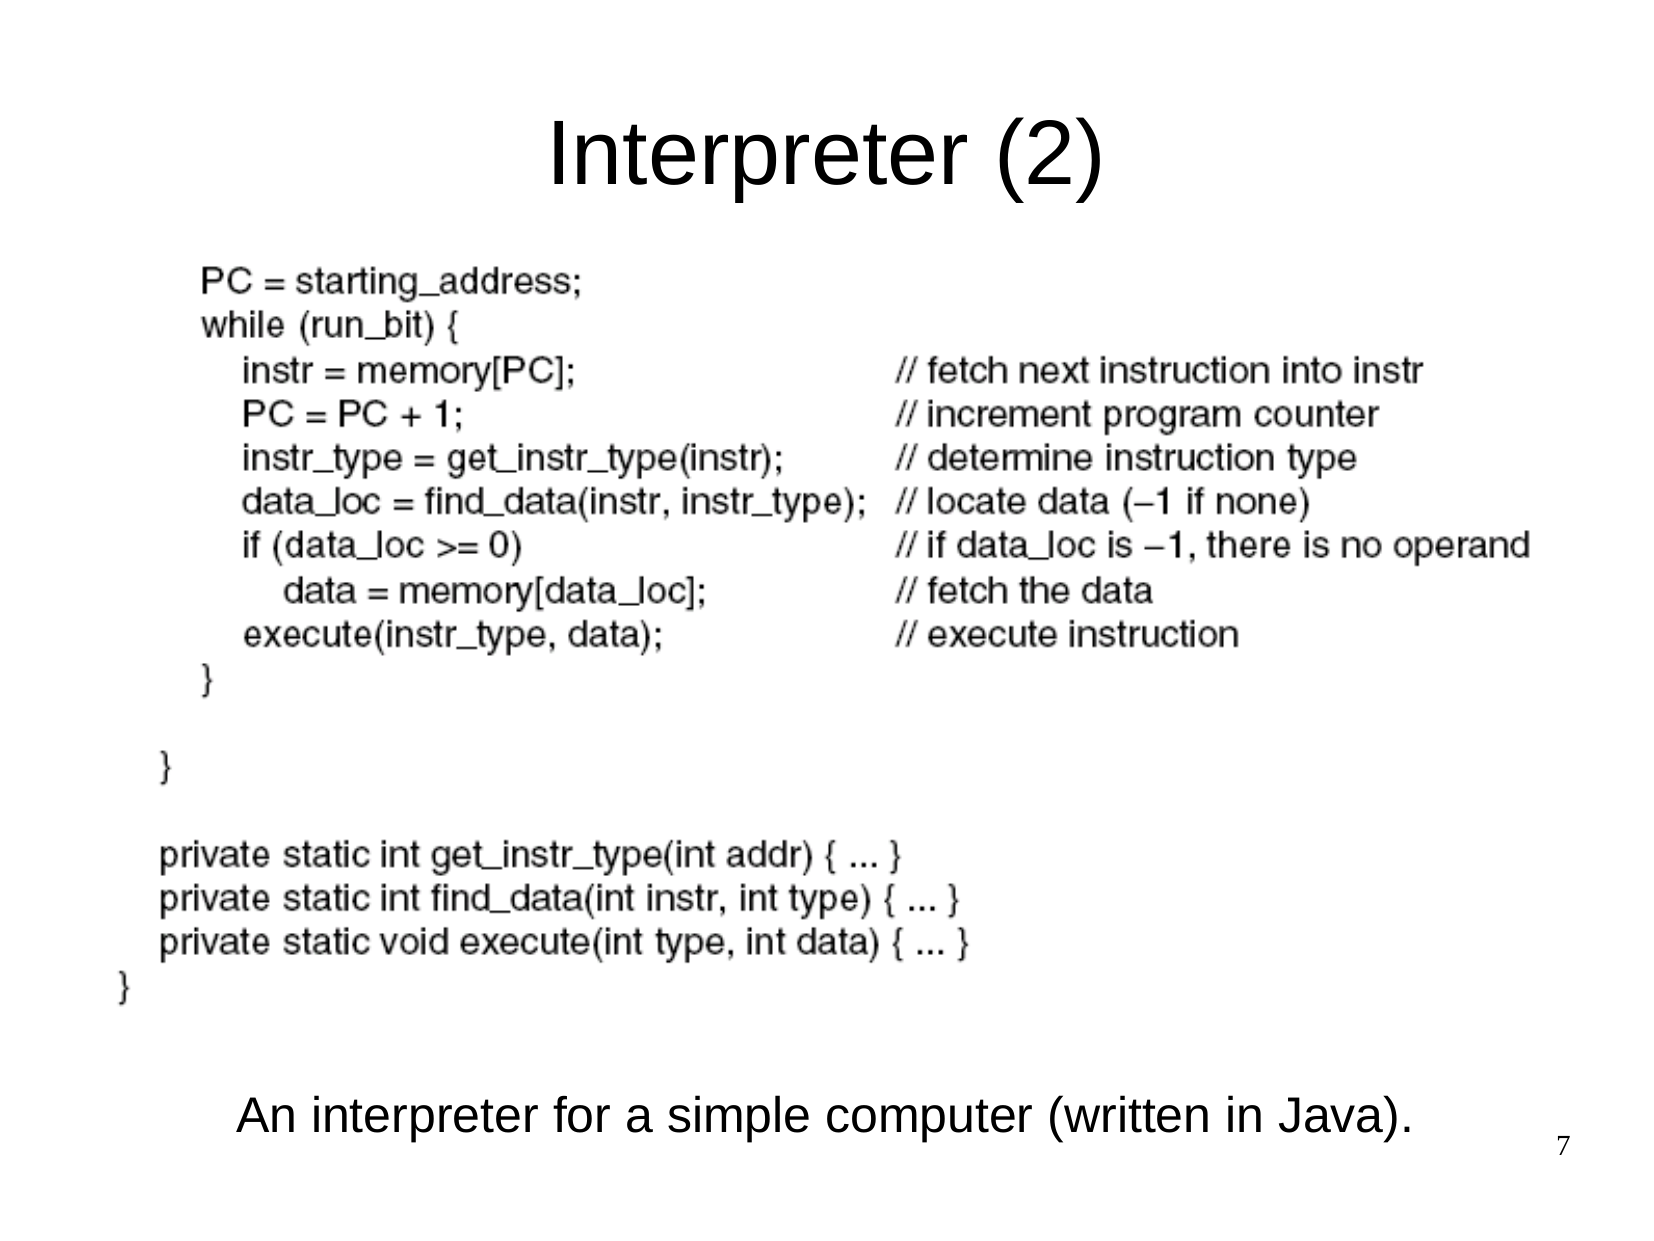

# Interpreter (2)
…
An interpreter for a simple computer (written in Java).
7